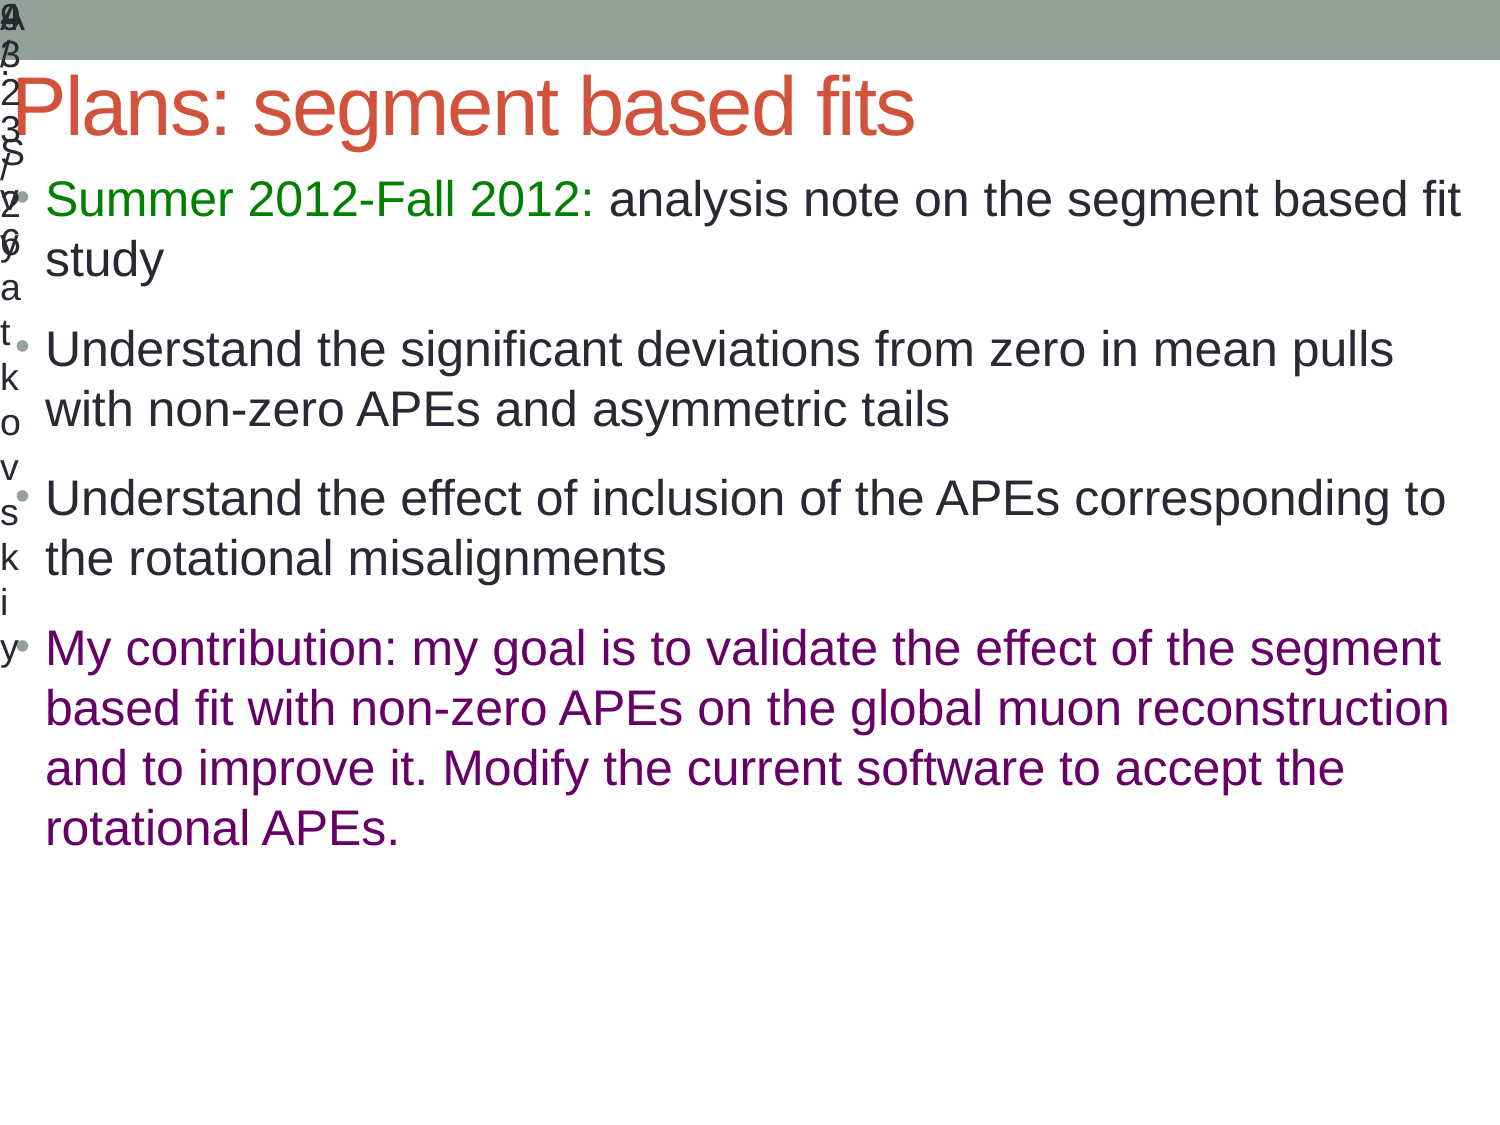

A. Svyatkovskiy
# Plans: segment based fits
Summer 2012-Fall 2012: analysis note on the segment based fit study
Understand the significant deviations from zero in mean pulls with non-zero APEs and asymmetric tails
Understand the effect of inclusion of the APEs corresponding to the rotational misalignments
My contribution: my goal is to validate the effect of the segment based fit with non-zero APEs on the global muon reconstruction and to improve it. Modify the current software to accept the rotational APEs.